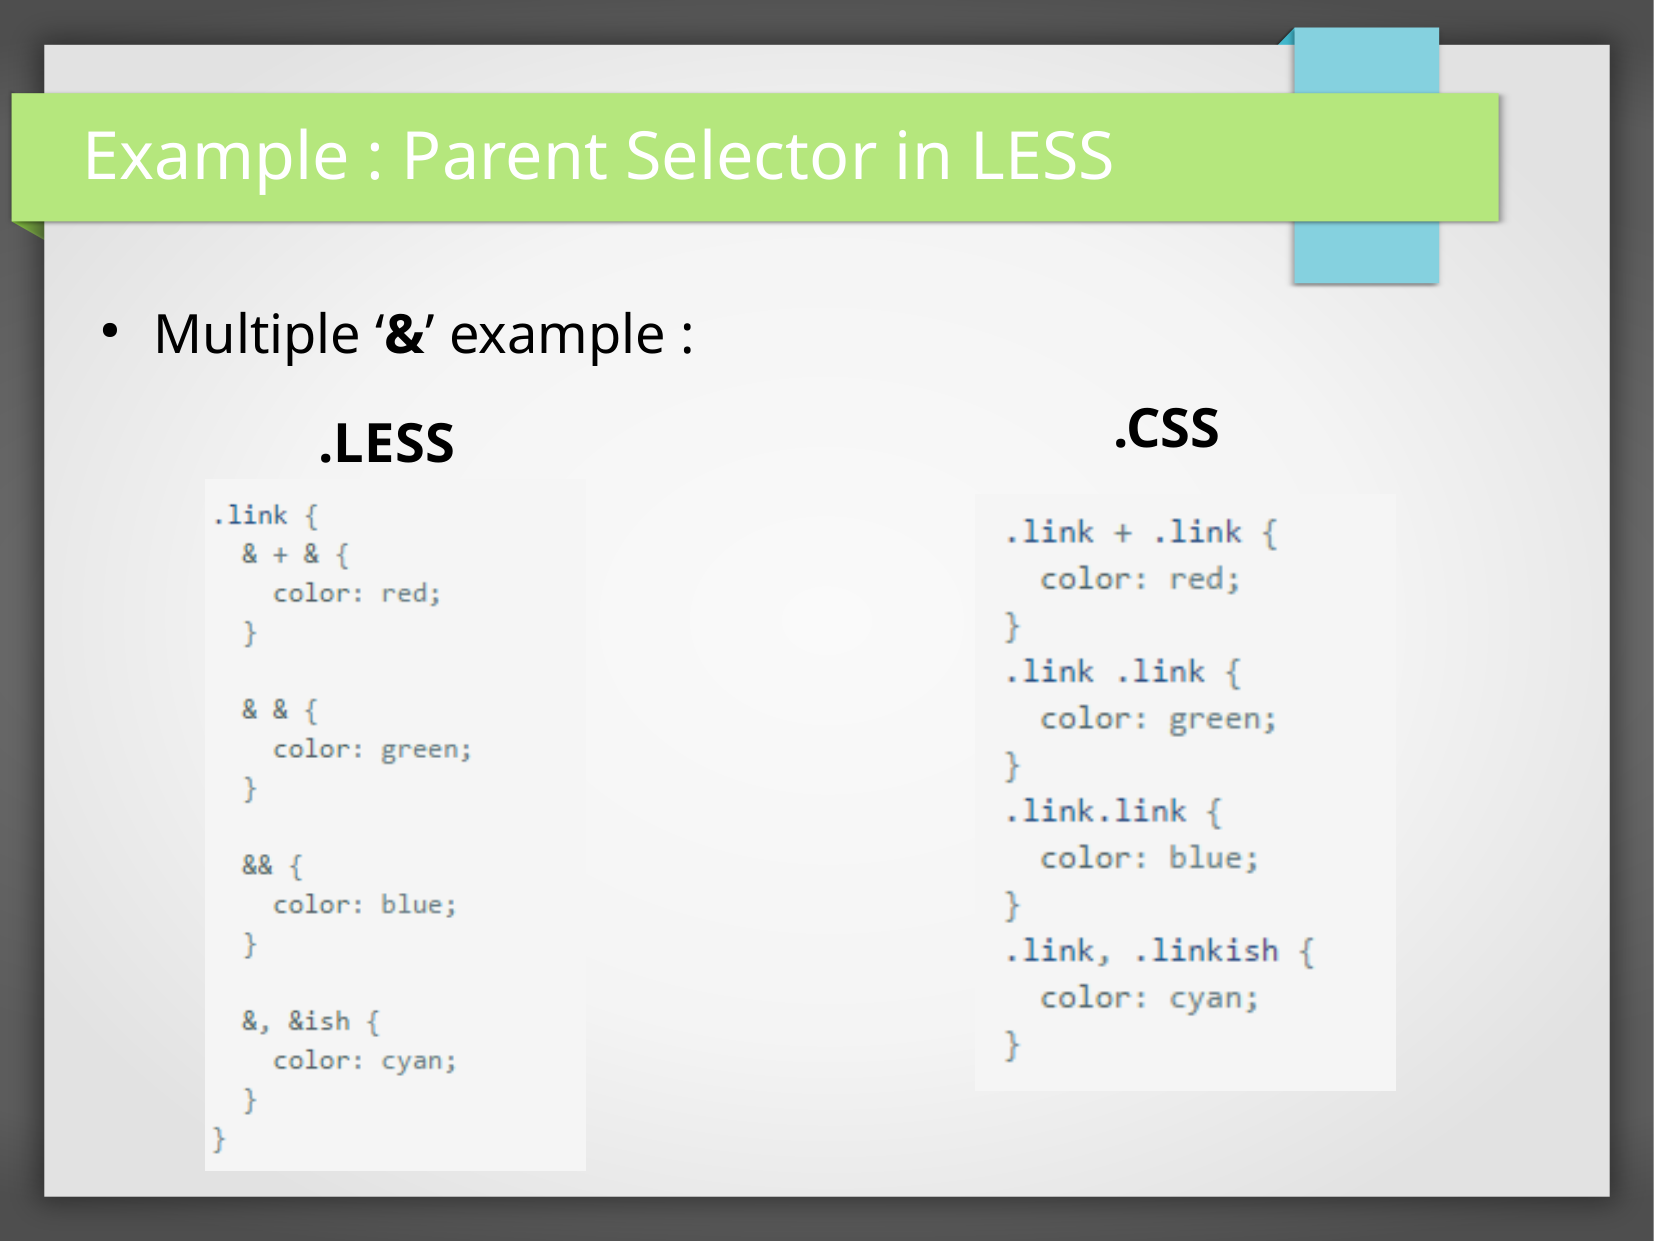

# Example : Parent Selector in LESS
Multiple ‘&’ example :
.CSS
.LESS